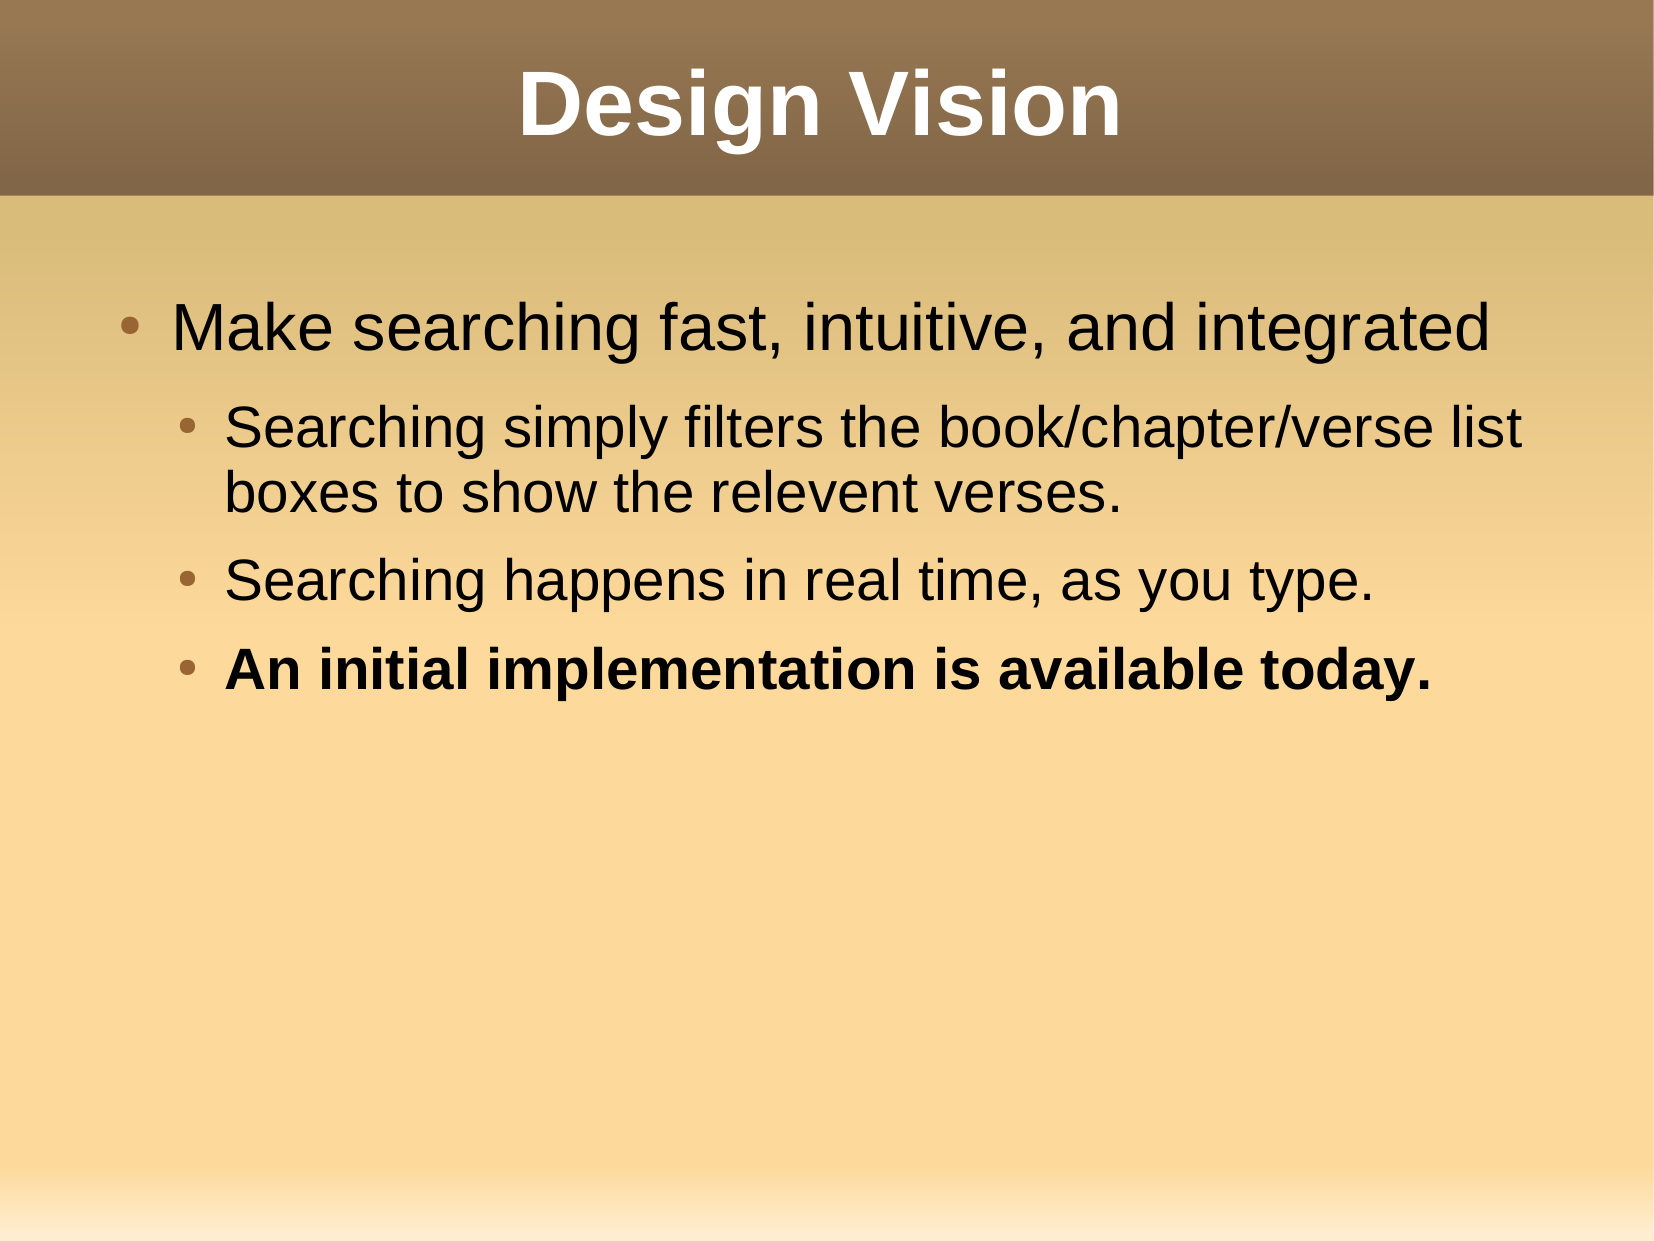

# Design Vision
Make searching fast, intuitive, and integrated
Searching simply filters the book/chapter/verse list boxes to show the relevent verses.
Searching happens in real time, as you type.
An initial implementation is available today.